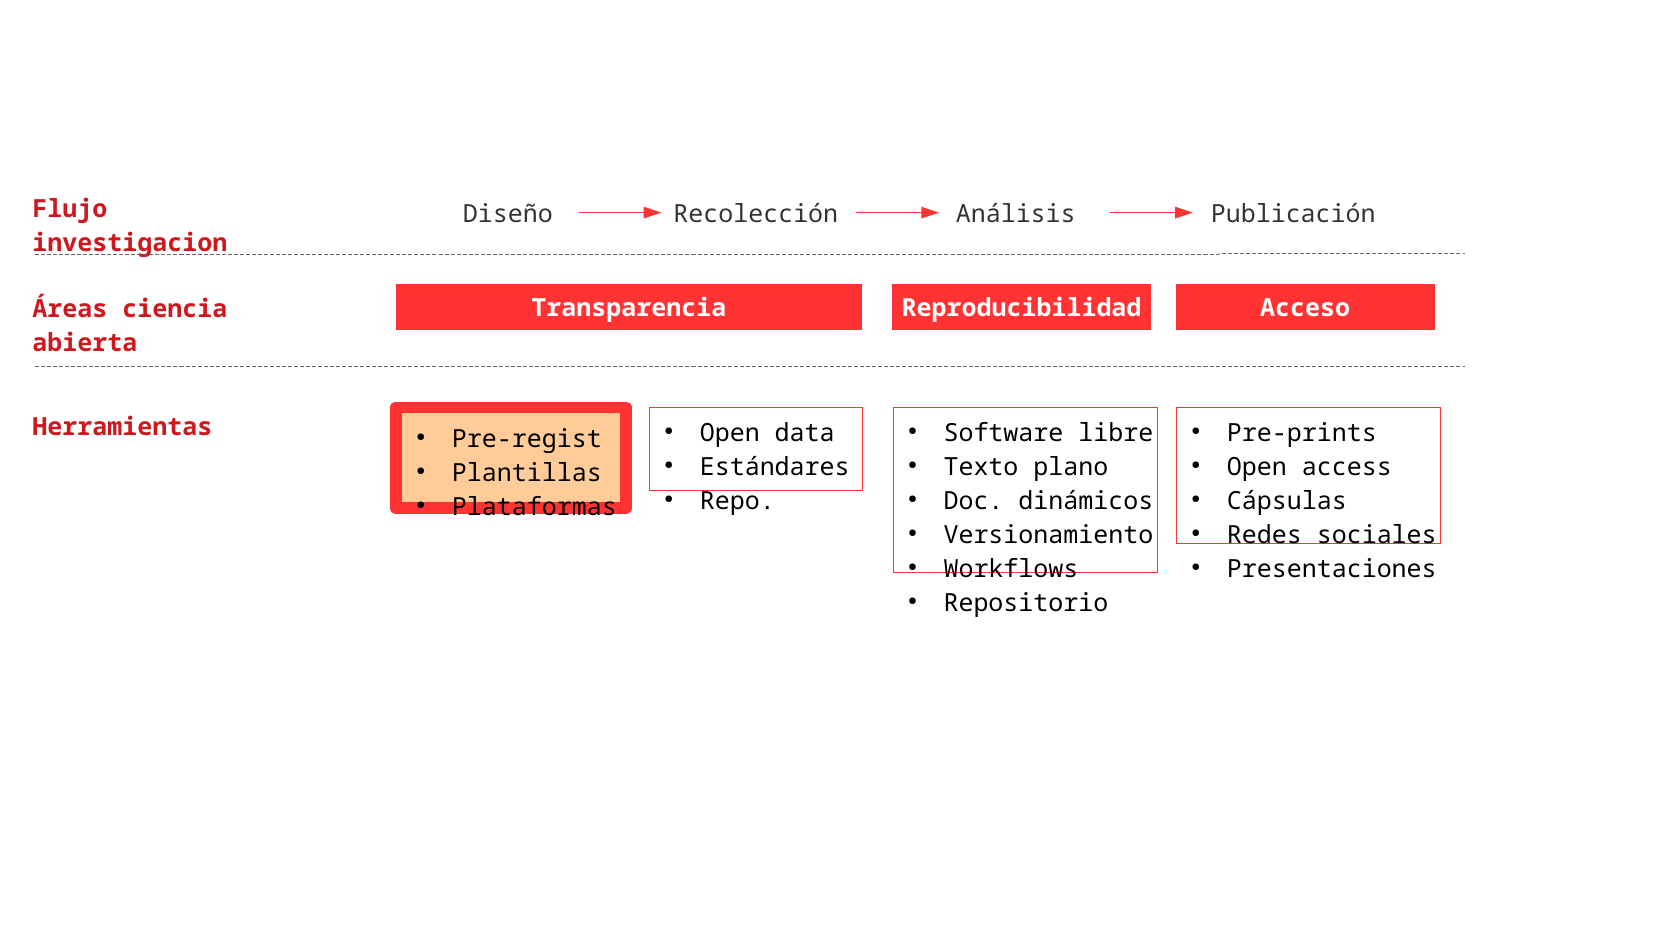

Flujo investigacion
Diseño
Recolección
Análisis
Publicación
Áreas ciencia abierta
Transparencia
Reproducibilidad
Acceso
Herramientas
Pre-regist
Plantillas
Plataformas
Open data
Estándares
Repo.
Software libre
Texto plano
Doc. dinámicos
Versionamiento
Workflows
Repositorio
Pre-prints
Open access
Cápsulas
Redes sociales
Presentaciones